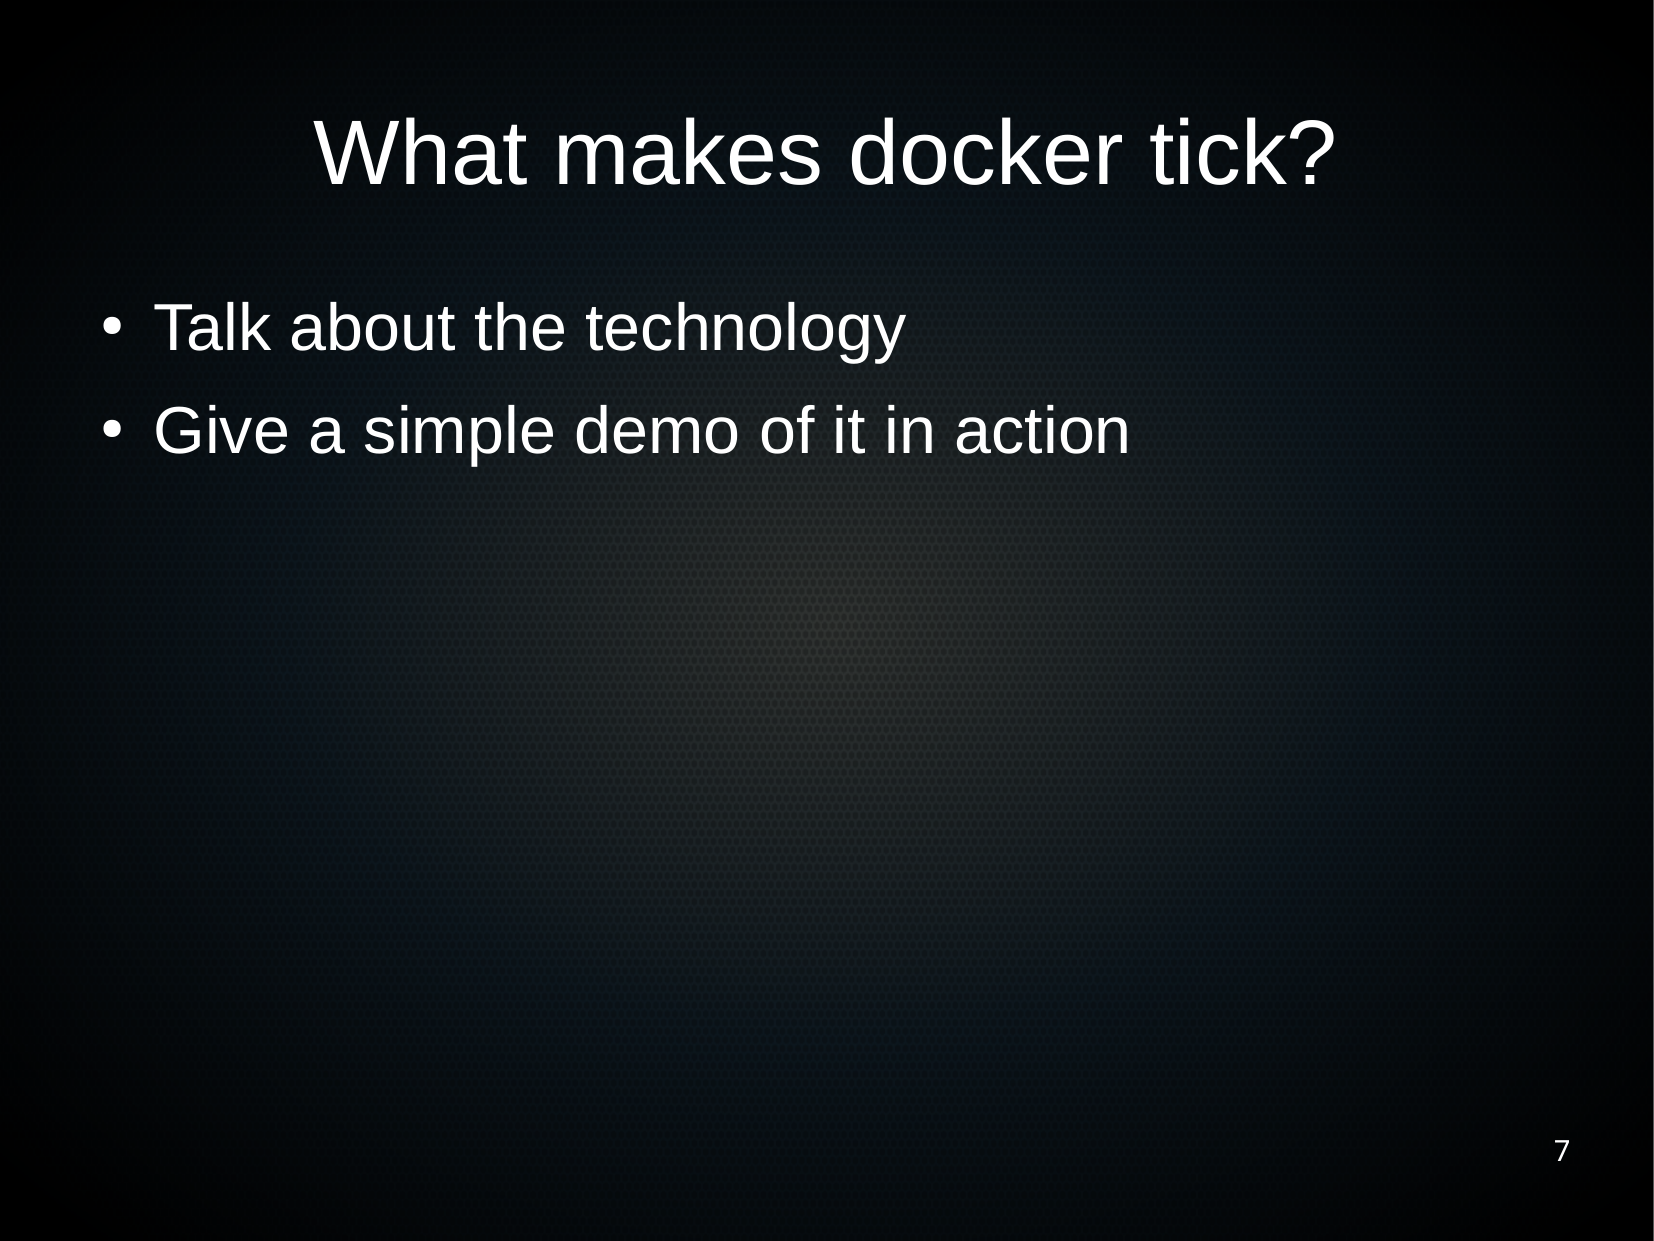

# What makes docker tick?
Talk about the technology
Give a simple demo of it in action
7